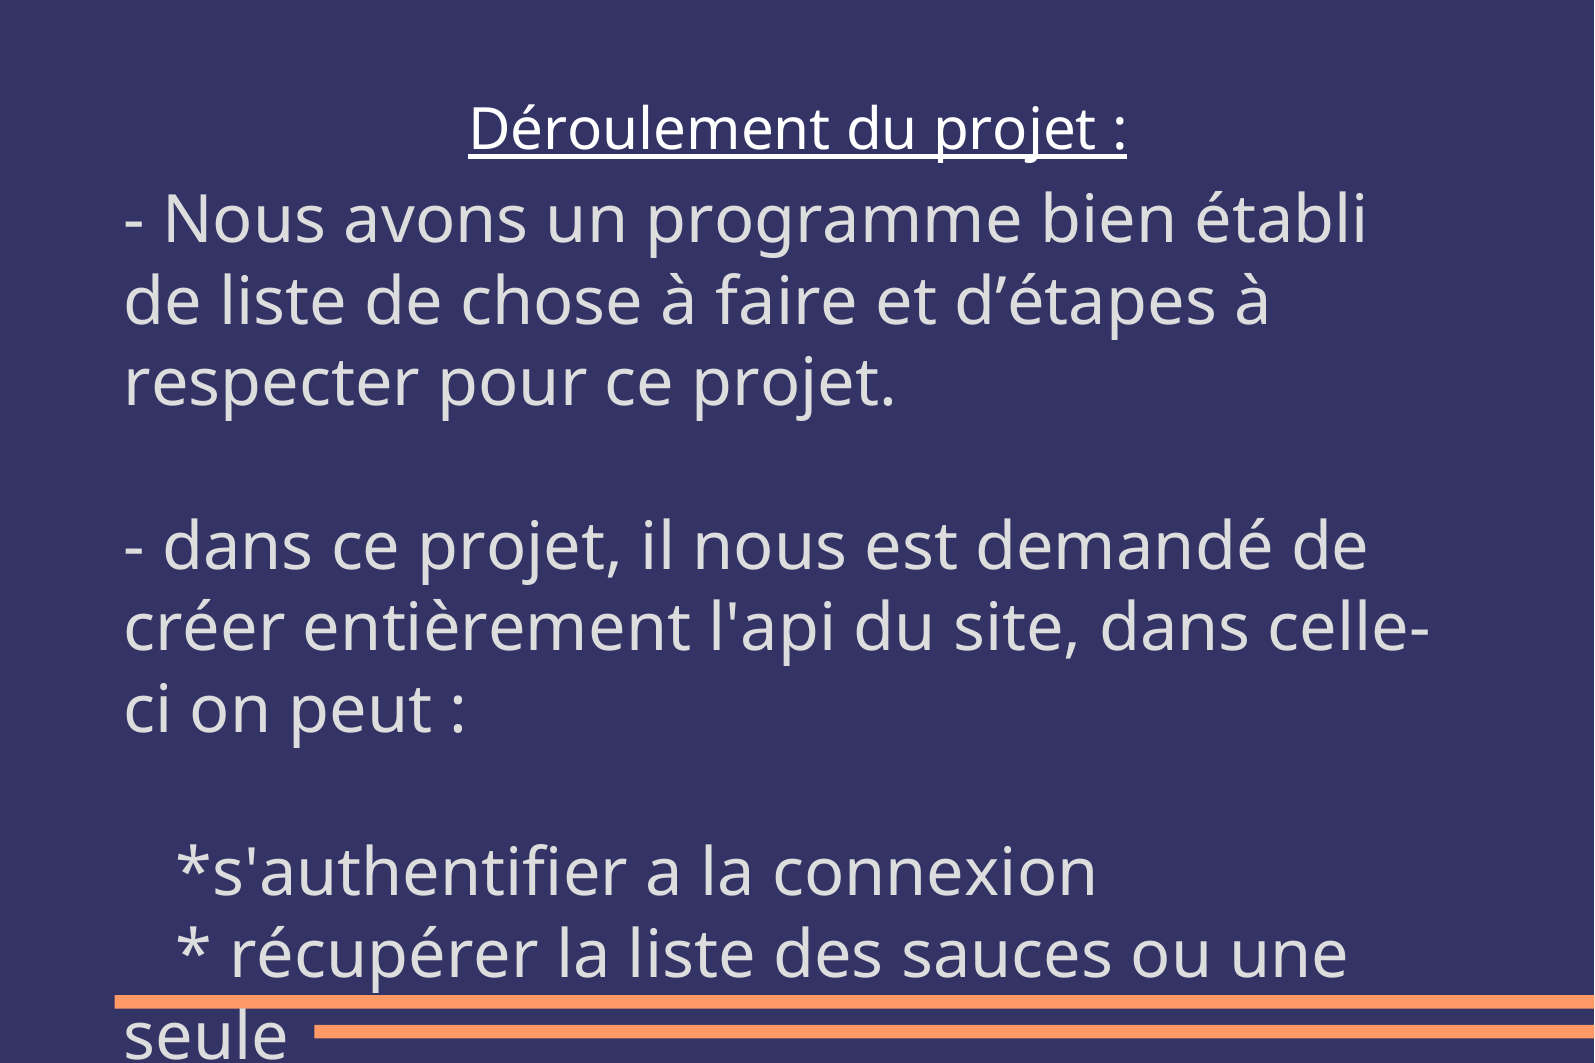

# Déroulement du projet :
- Nous avons un programme bien établi de liste de chose à faire et d’étapes à respecter pour ce projet.
- dans ce projet, il nous est demandé de créer entièrement l'api du site, dans celle-ci on peut :
 *s'authentifier a la connexion
 * récupérer la liste des sauces ou une seule
 * créer de nouvelles sauces
 *les modifier/supprimer si on en est le créateur
 *ajout d un système de likes/dislikes